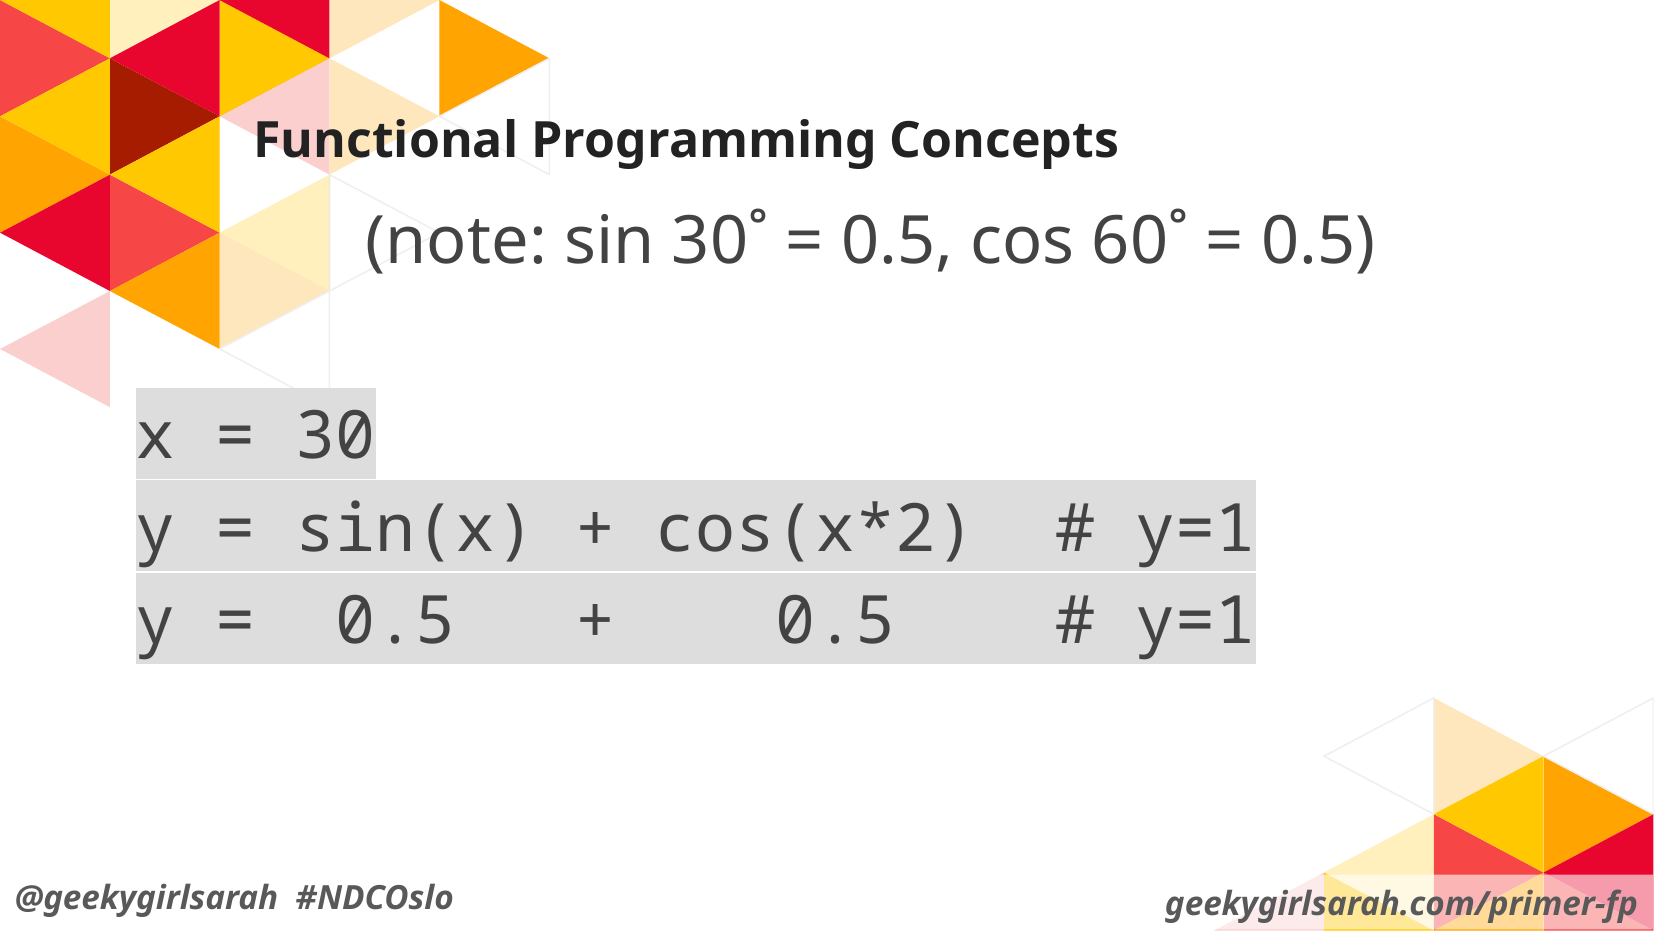

# Functional Programming Concepts
(note: sin 30˚ = 0.5, cos 60˚ = 0.5)
x = 30
y = sin(x) + cos(x*2) # y=1
y = 0.5 + 0.5 # y=1